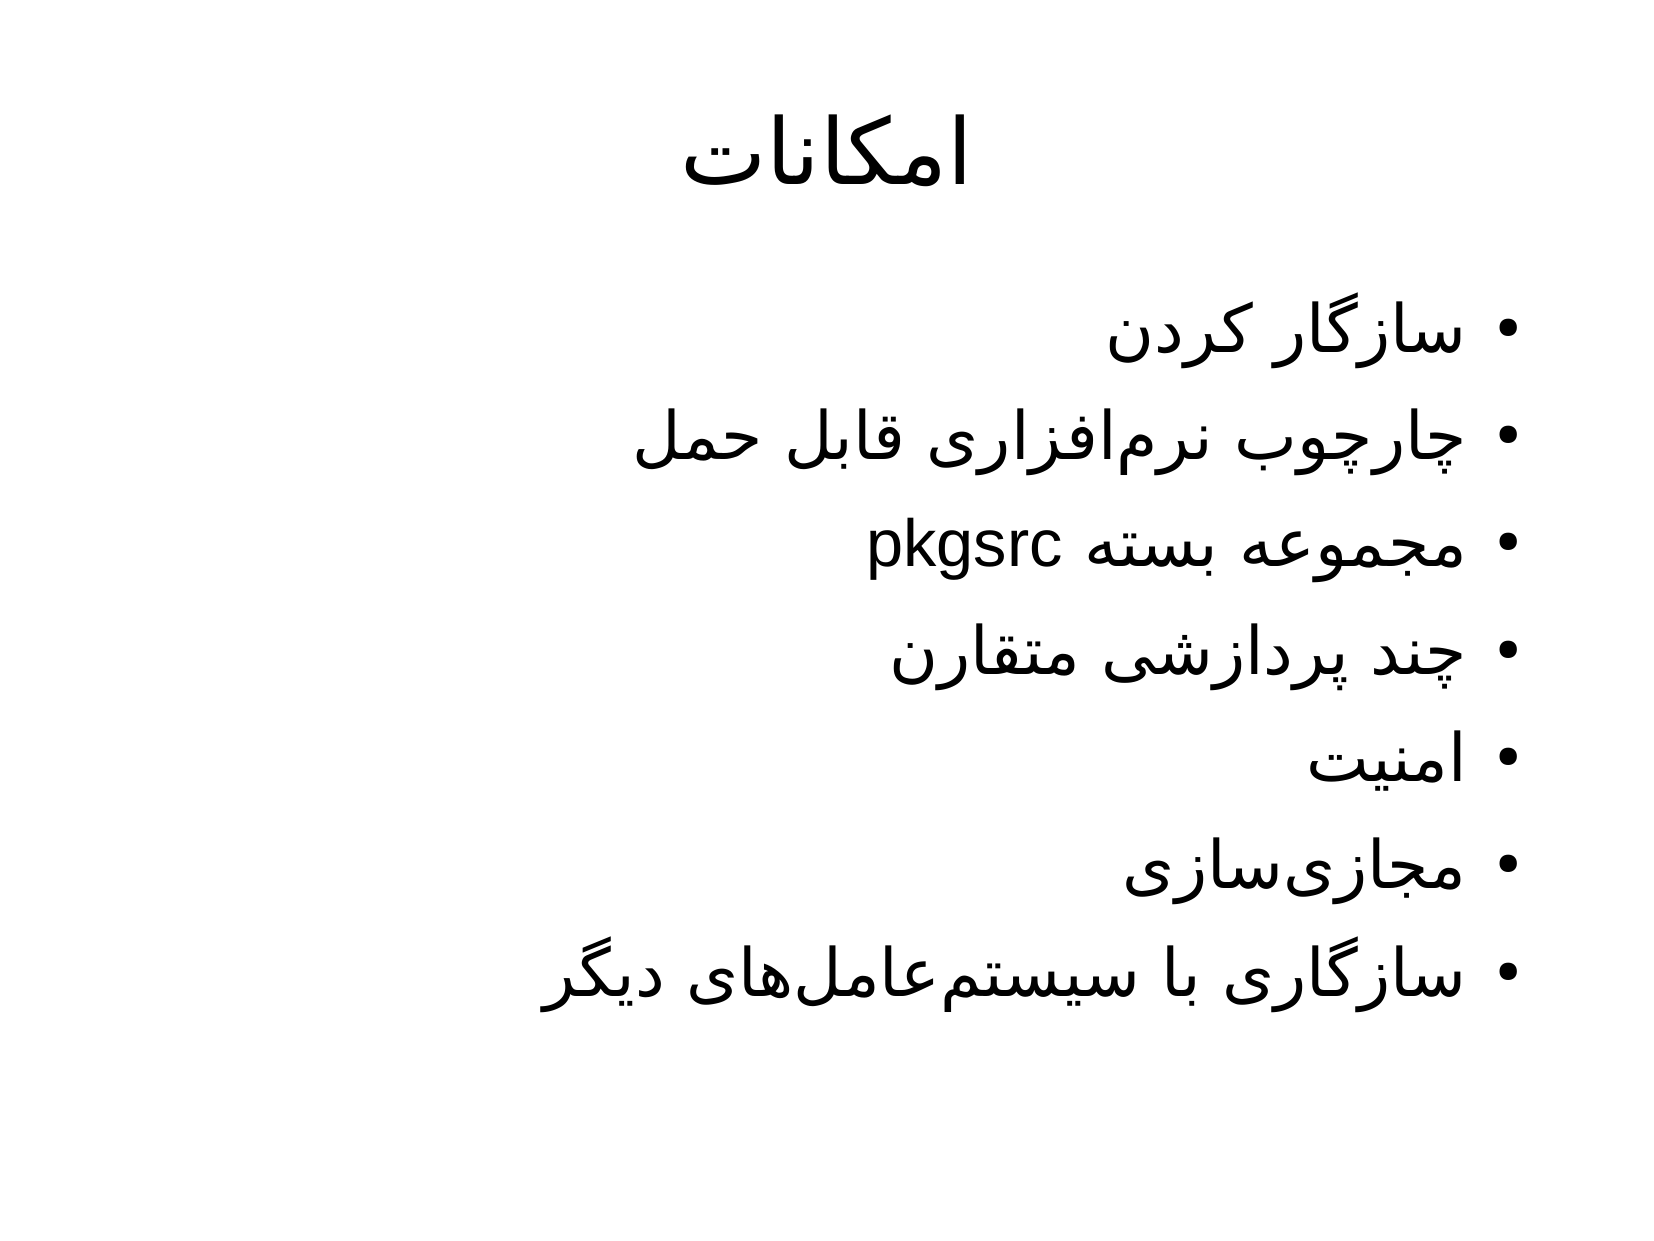

# امکانات
سازگار کردن
چارچوب نرم‌افزاری قابل حمل
مجموعه بسته pkgsrc
چند پردازشی متقارن
امنیت
مجازی‌سازی
سازگاری با سیستم‌عامل‌های دیگر